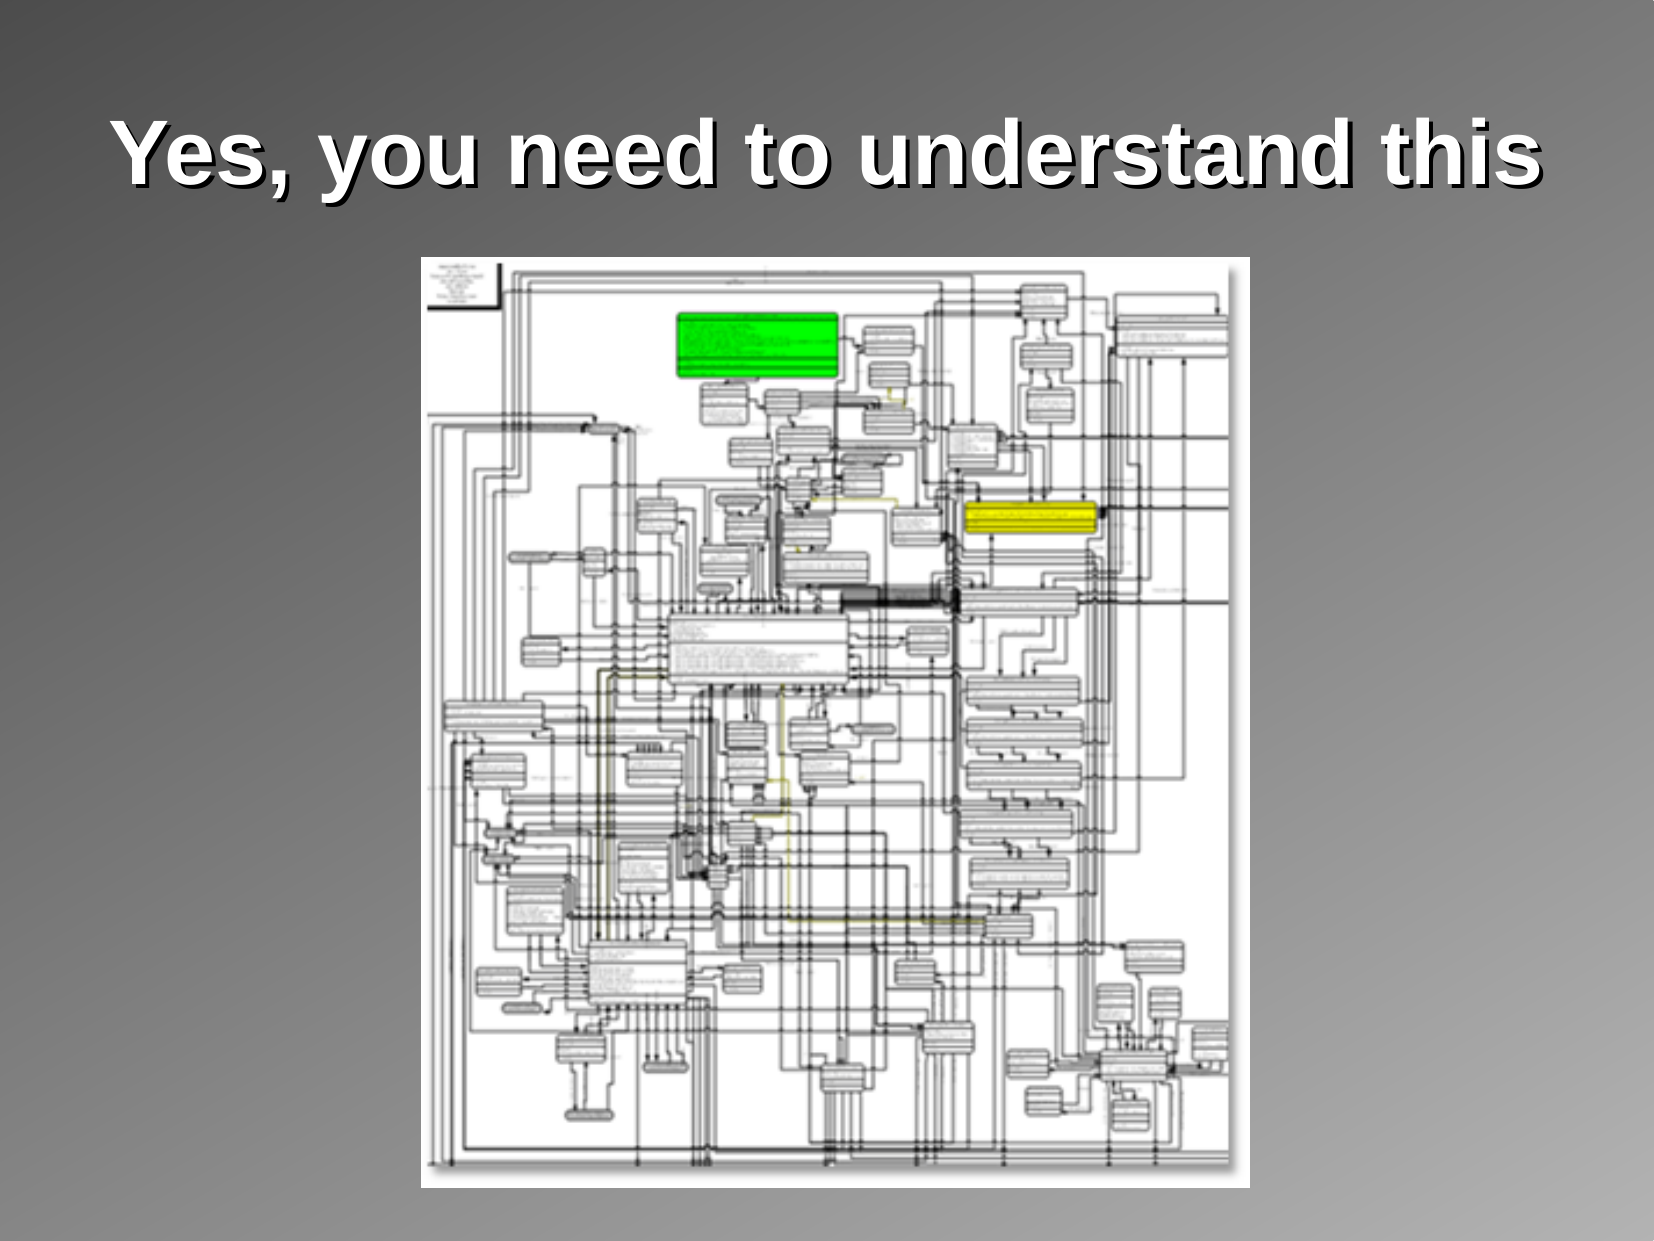

# Yes, you need to understand this